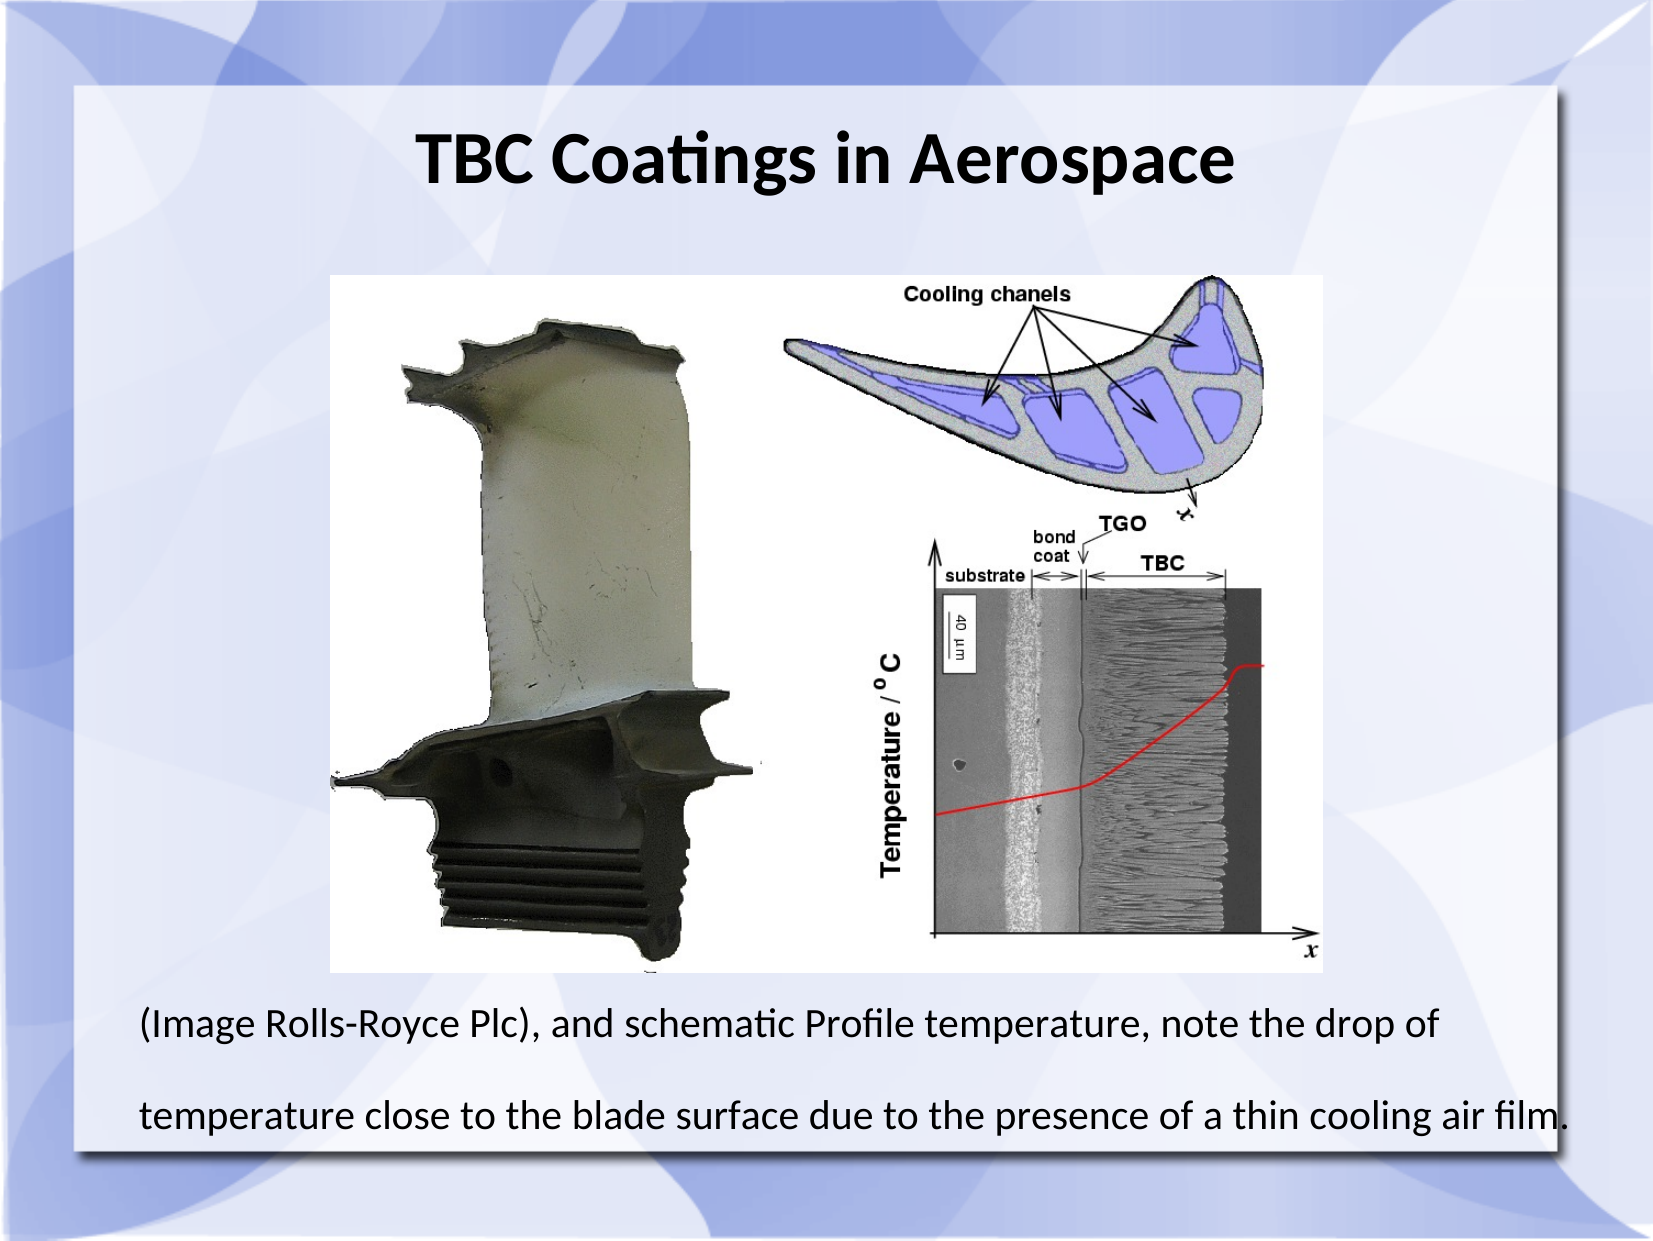

TBC Coatings in Aerospace
(Image Rolls-Royce Plc), and schematic Profile temperature, note the drop of temperature close to the blade surface due to the presence of a thin cooling air film.